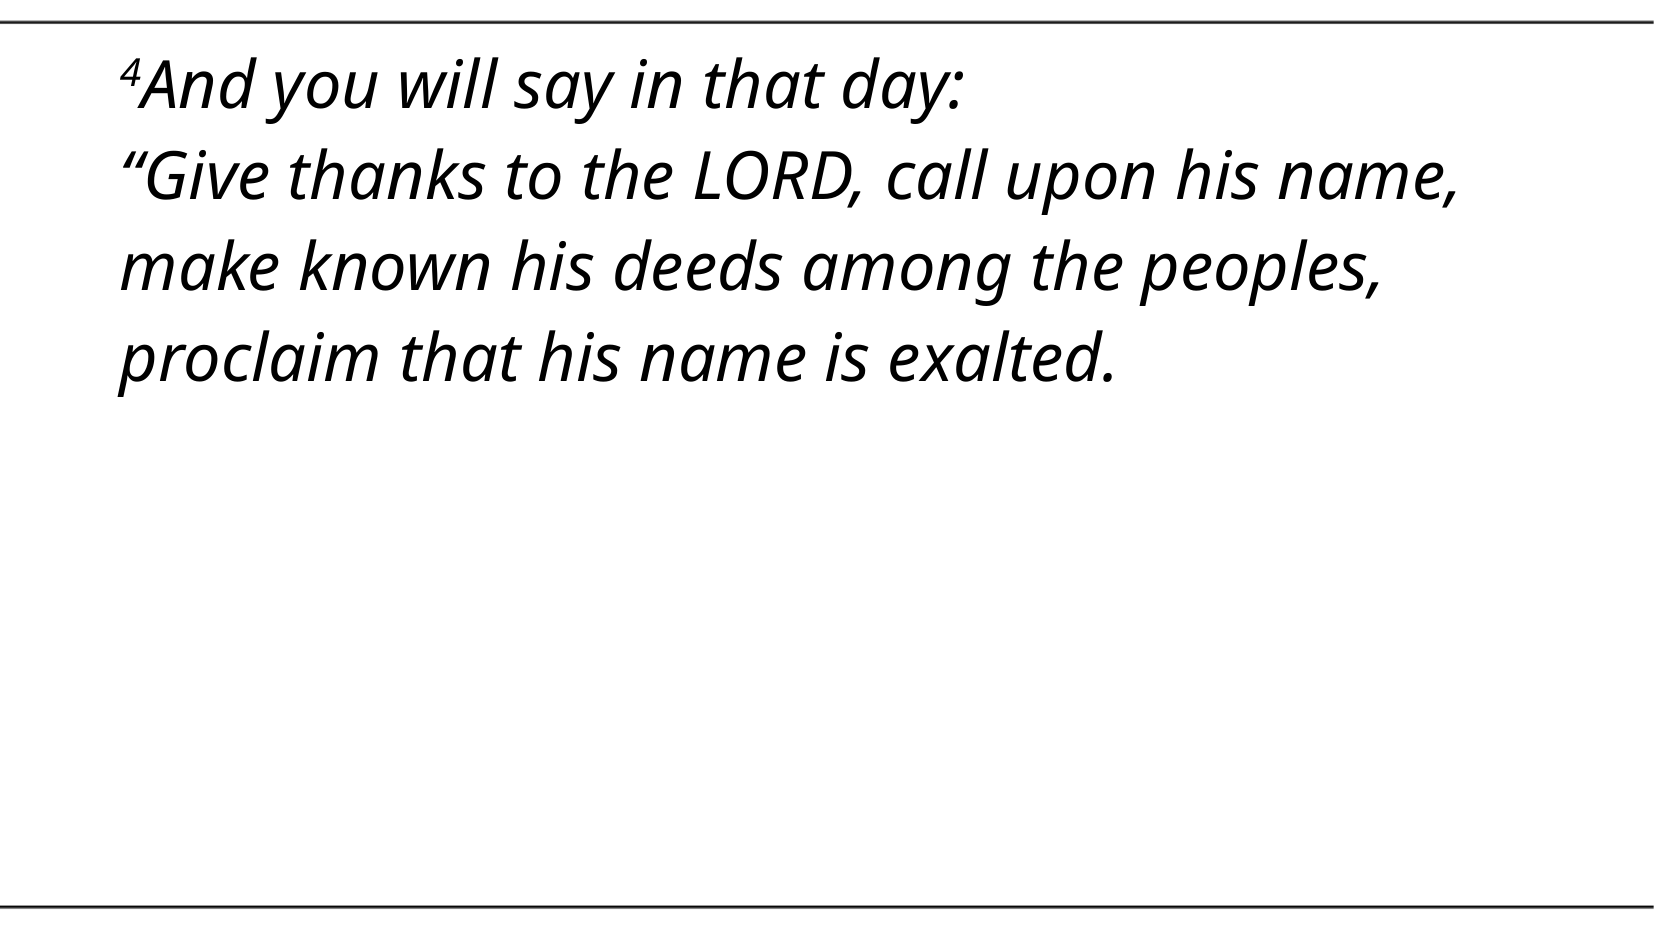

4And you will say in that day:
“Give thanks to the LORD, call upon his name,
make known his deeds among the peoples, proclaim that his name is exalted.